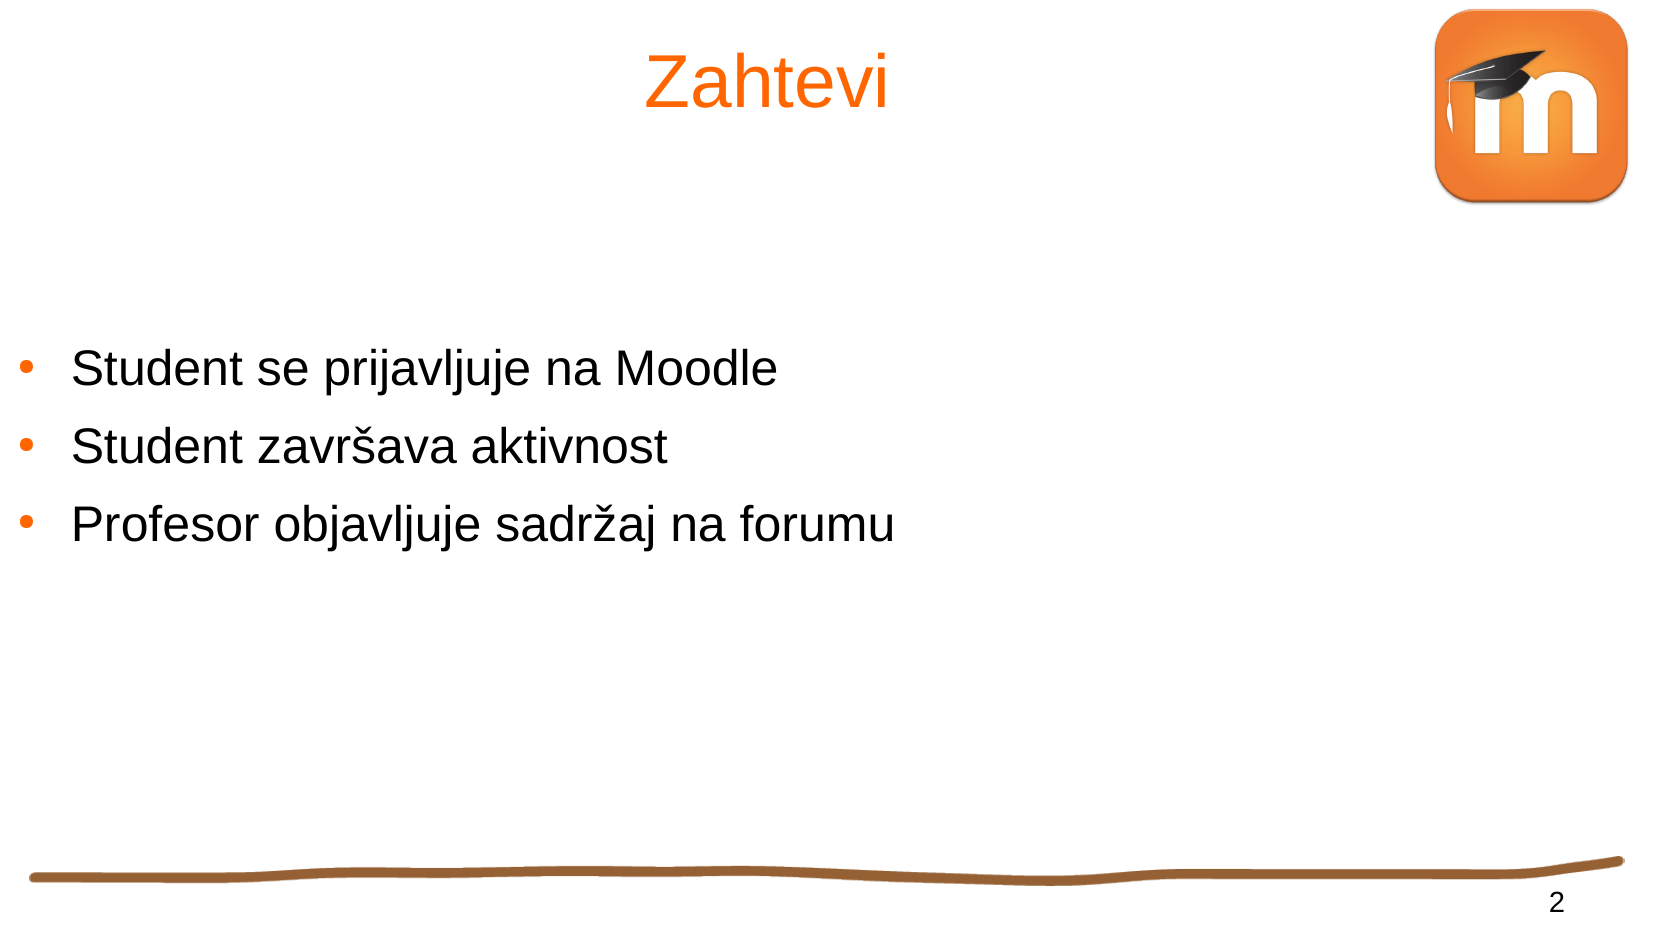

# Zahtevi
Student se prijavljuje na Moodle
Student završava aktivnost
Profesor objavljuje sadržaj na forumu
2